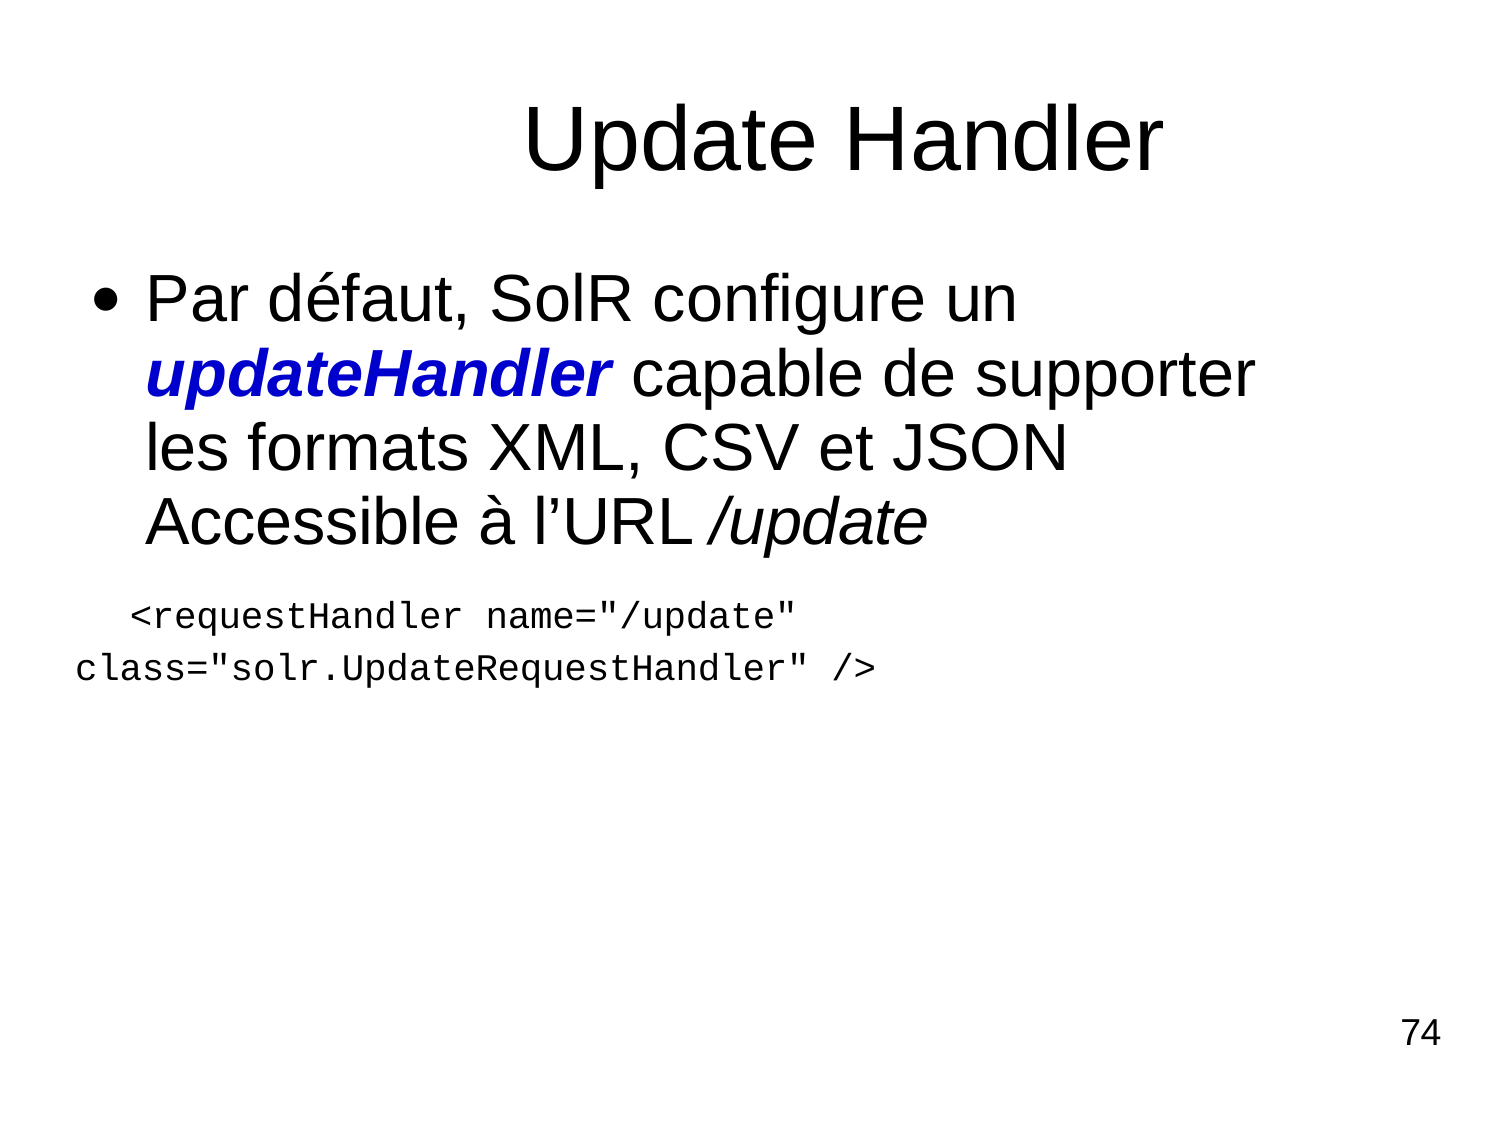

# Update Handler
Par défaut, SolR configure un updateHandler capable de supporter les formats XML, CSV et JSON
Accessible à l’URL /update
<requestHandler name="/update" class="solr.UpdateRequestHandler" />
●
74